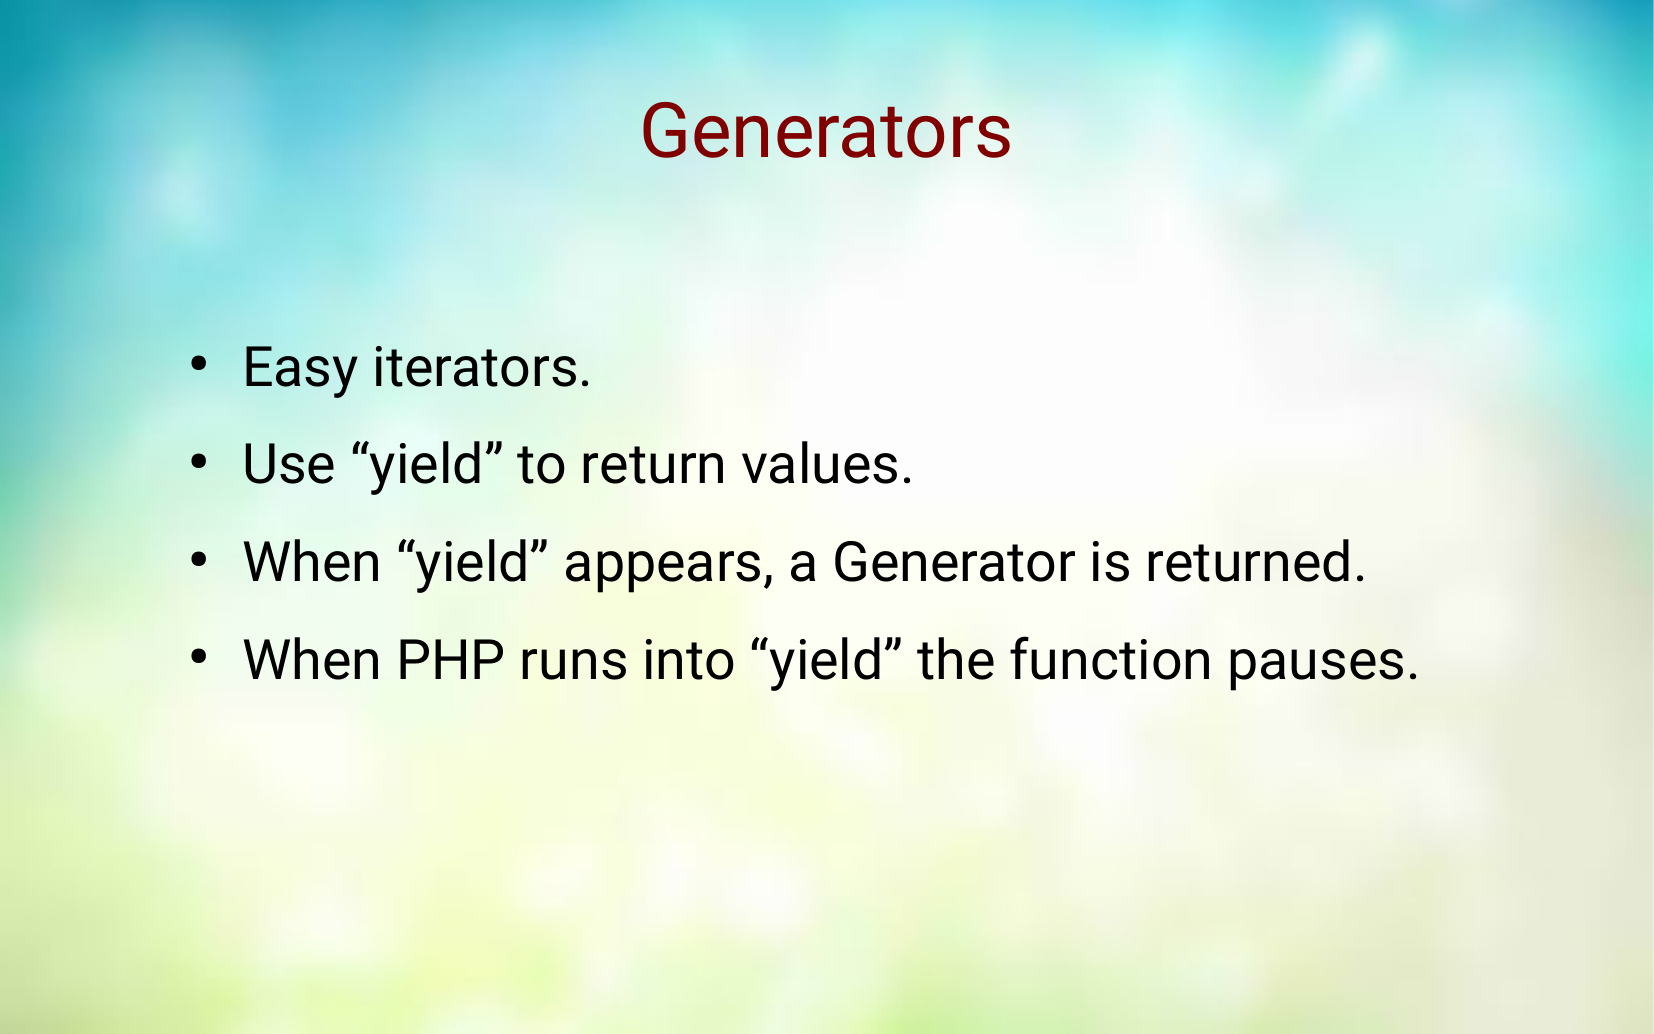

# Generators
Easy iterators.
Use “yield” to return values.
When “yield” appears, a Generator is returned.
When PHP runs into “yield” the function pauses.